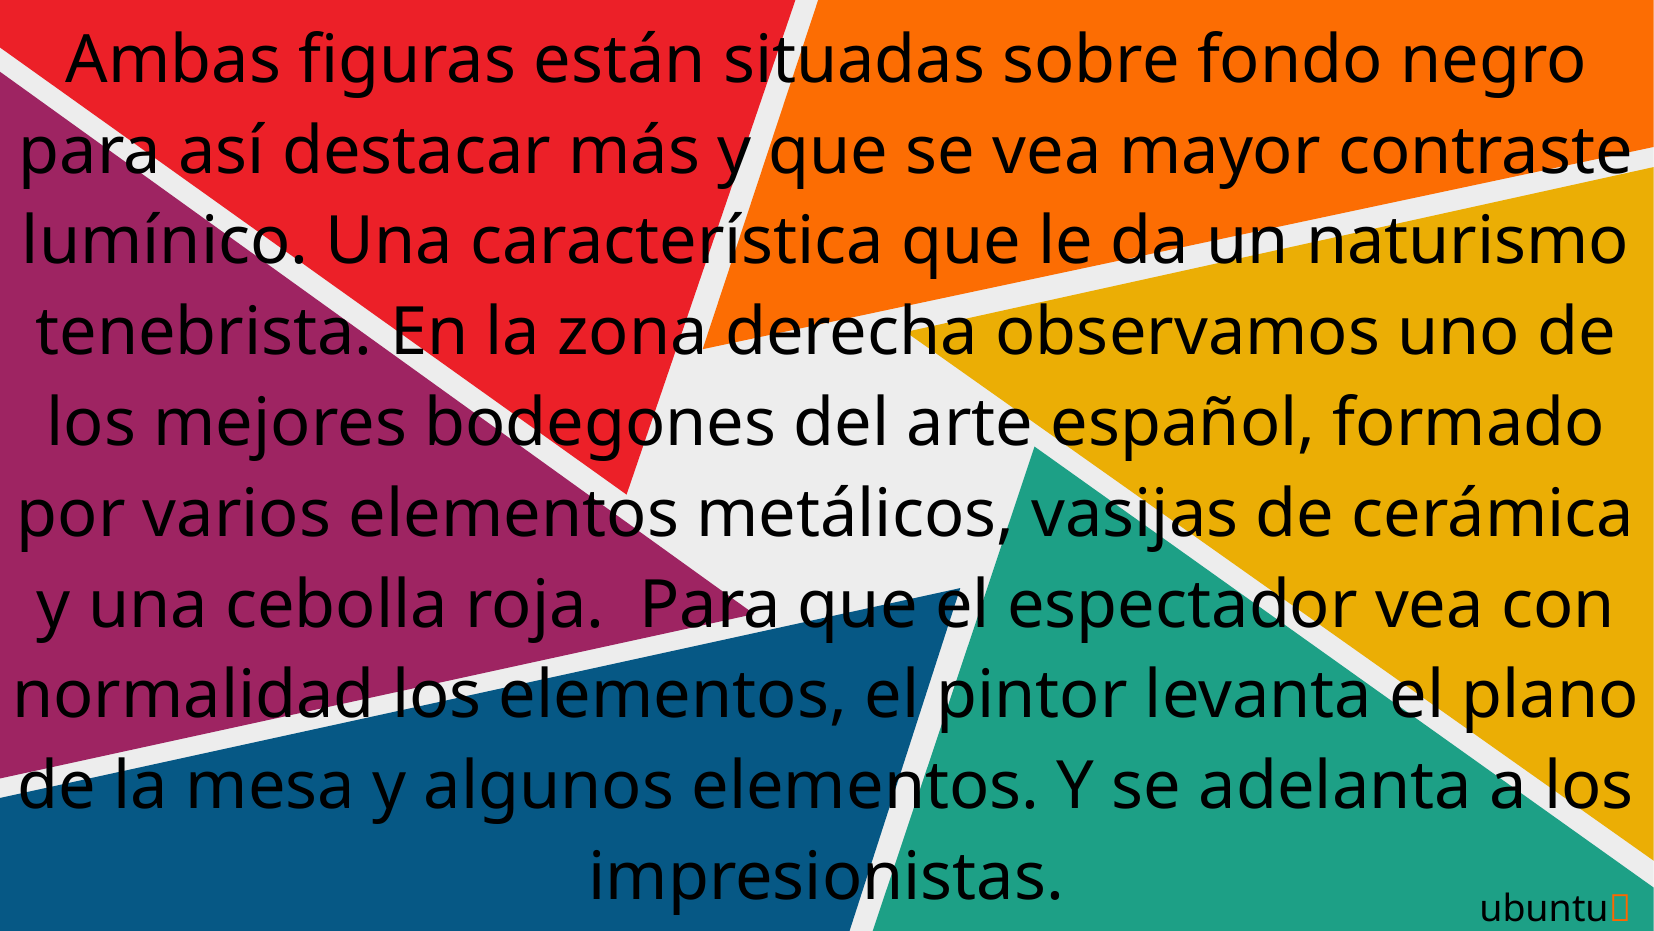

# Ambas figuras están situadas sobre fondo negro para así destacar más y que se vea mayor contraste lumínico. Una característica que le da un naturismo tenebrista. En la zona derecha observamos uno de los mejores bodegones del arte español, formado por varios elementos metálicos, vasijas de cerámica y una cebolla roja. Para que el espectador vea con normalidad los elementos, el pintor levanta el plano de la mesa y algunos elementos. Y se adelanta a los impresionistas.
ubuntu